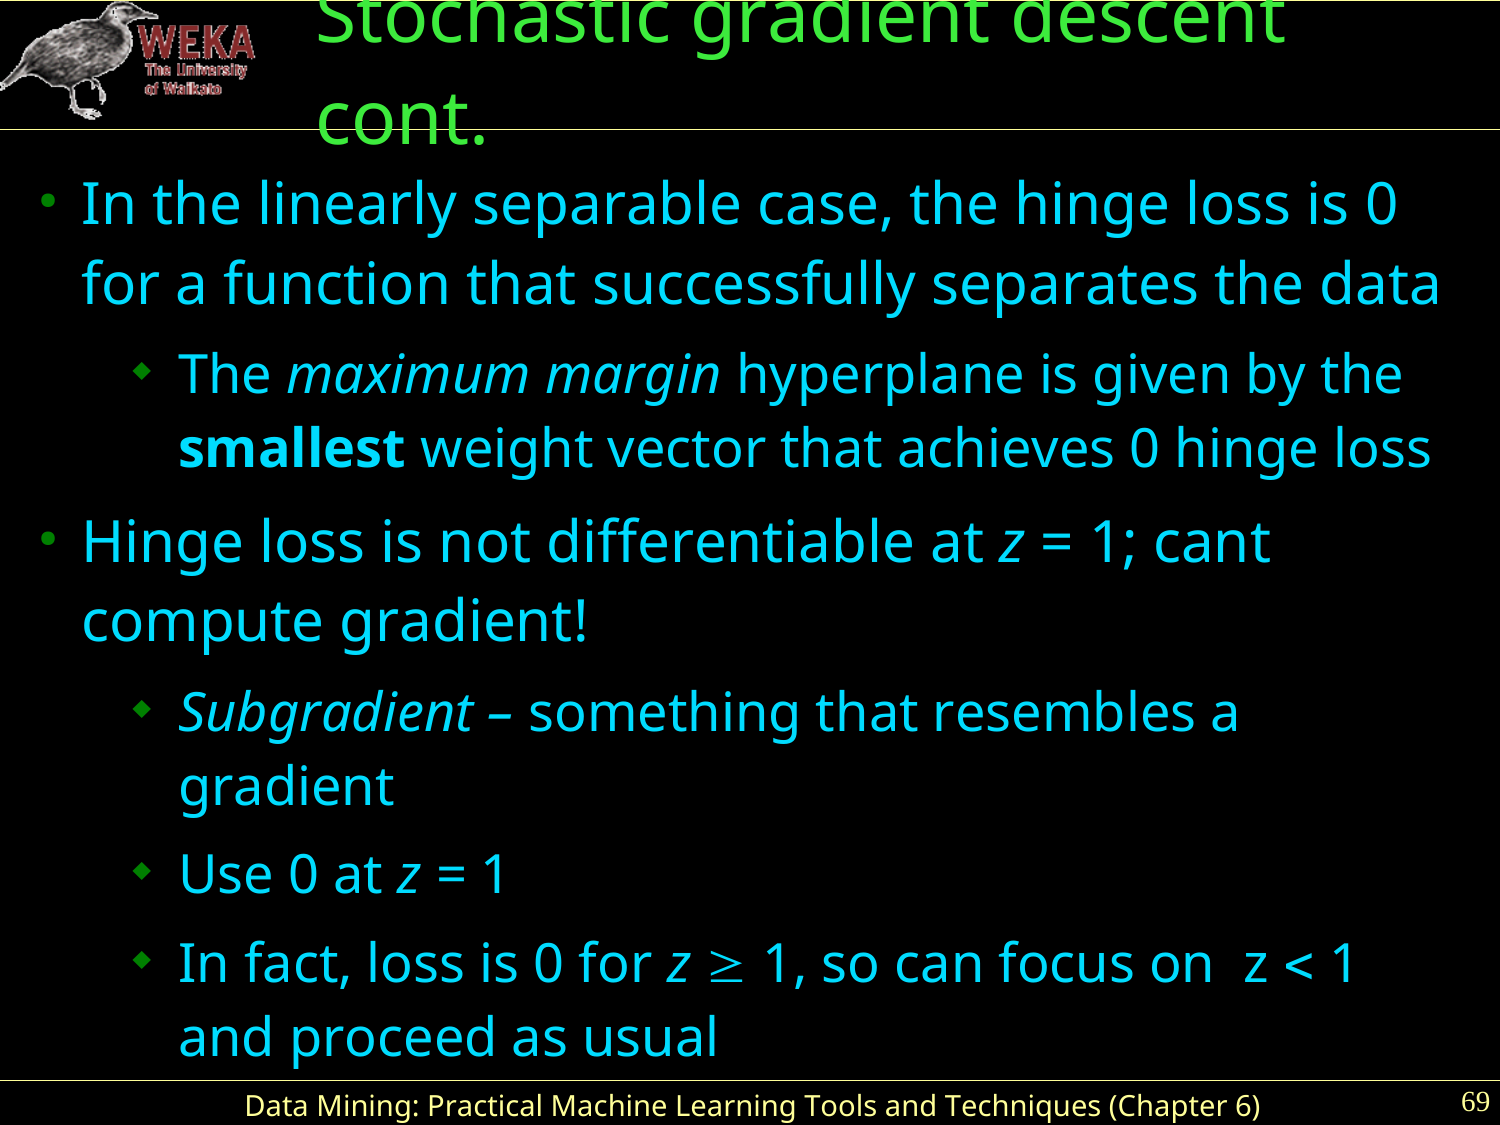

# Stochastic gradient descent cont.
In the linearly separable case, the hinge loss is 0 for a function that successfully separates the data
The maximum margin hyperplane is given by the smallest weight vector that achieves 0 hinge loss
Hinge loss is not differentiable at z = 1; cant compute gradient!
Subgradient – something that resembles a gradient
Use 0 at z = 1
In fact, loss is 0 for z  1, so can focus on z  1 and proceed as usual
Data Mining: Practical Machine Learning Tools and Techniques (Chapter 6)
69